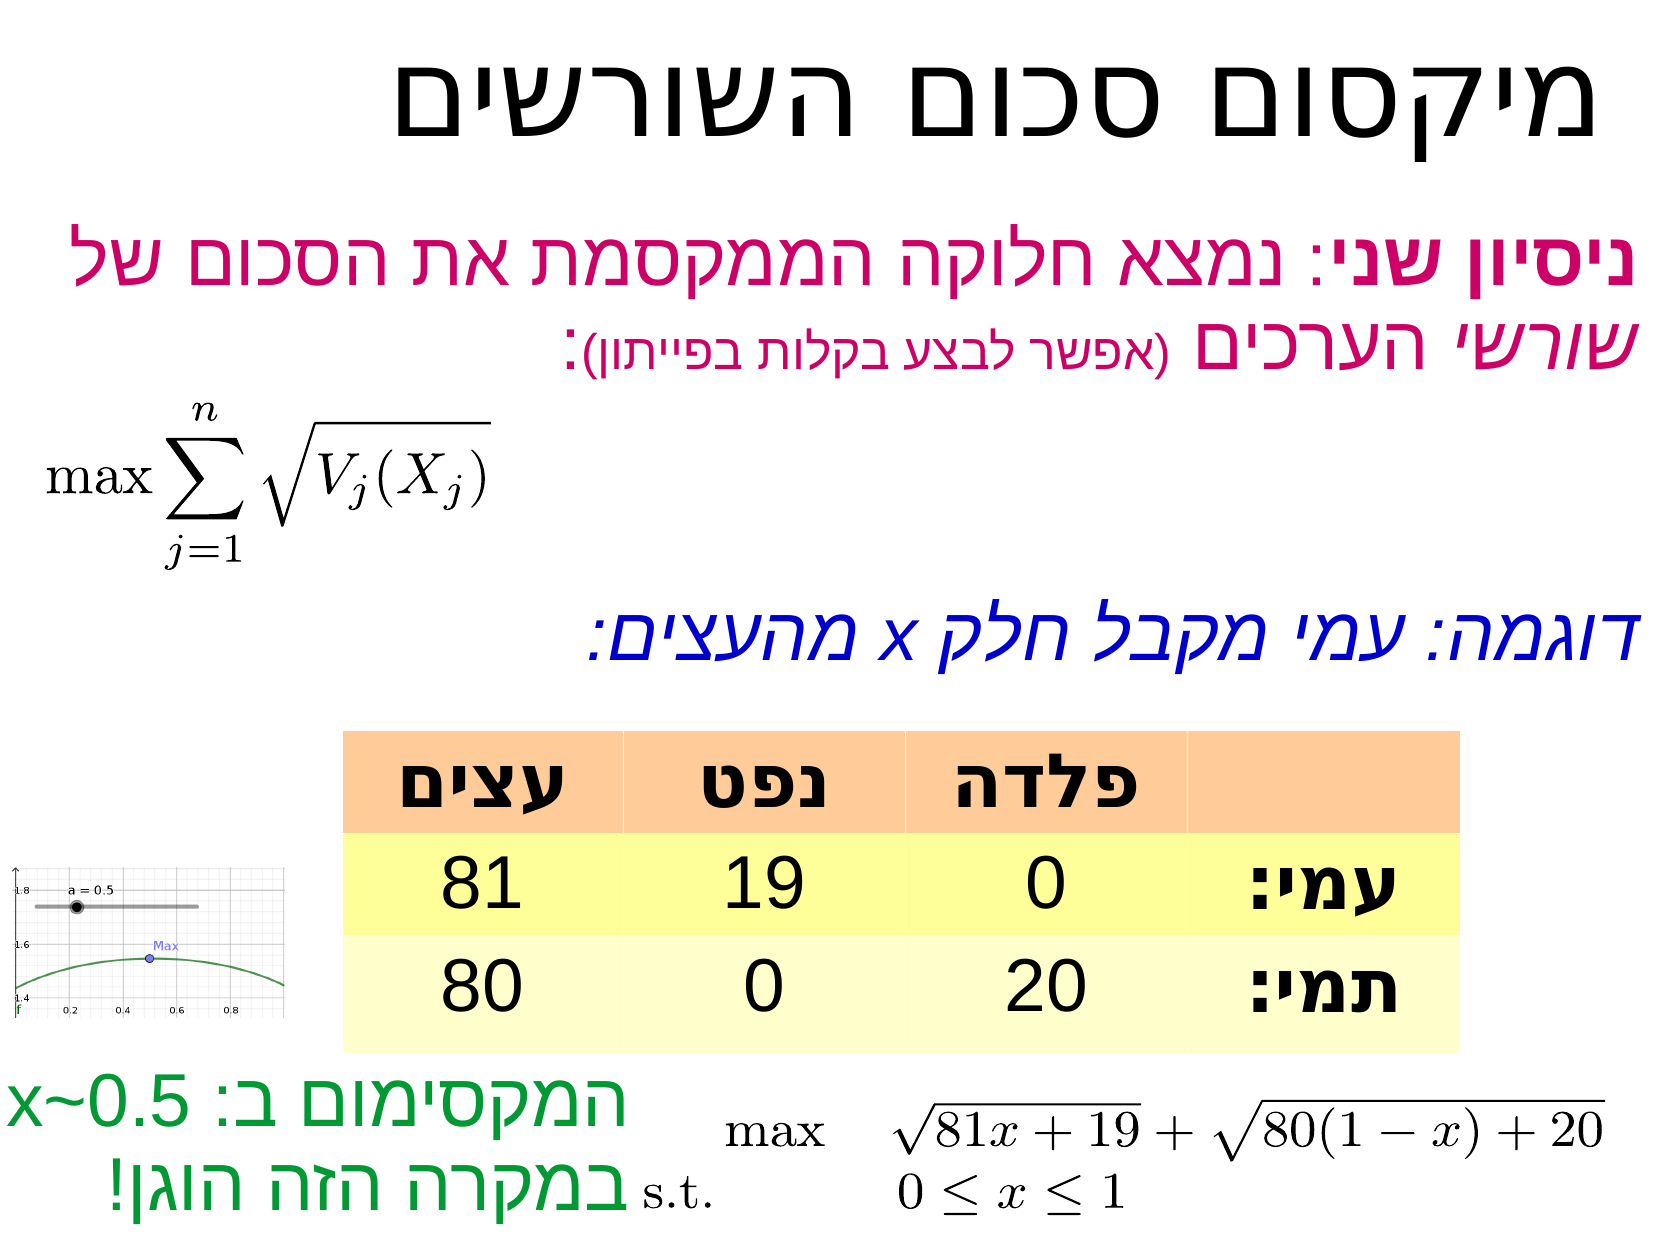

# מיקסום סכום השורשים
ניסיון שני: נמצא חלוקה הממקסמת את הסכום של שורשי הערכים (אפשר לבצע בקלות בפייתון):
דוגמה: עמי מקבל חלק x מהעצים:
| עצים | נפט | פלדה | |
| --- | --- | --- | --- |
| 81 | 19 | 0 | עמי: |
| 80 | 0 | 20 | תמי: |
המקסימום ב: x~0.5 – במקרה הזה הוגן!